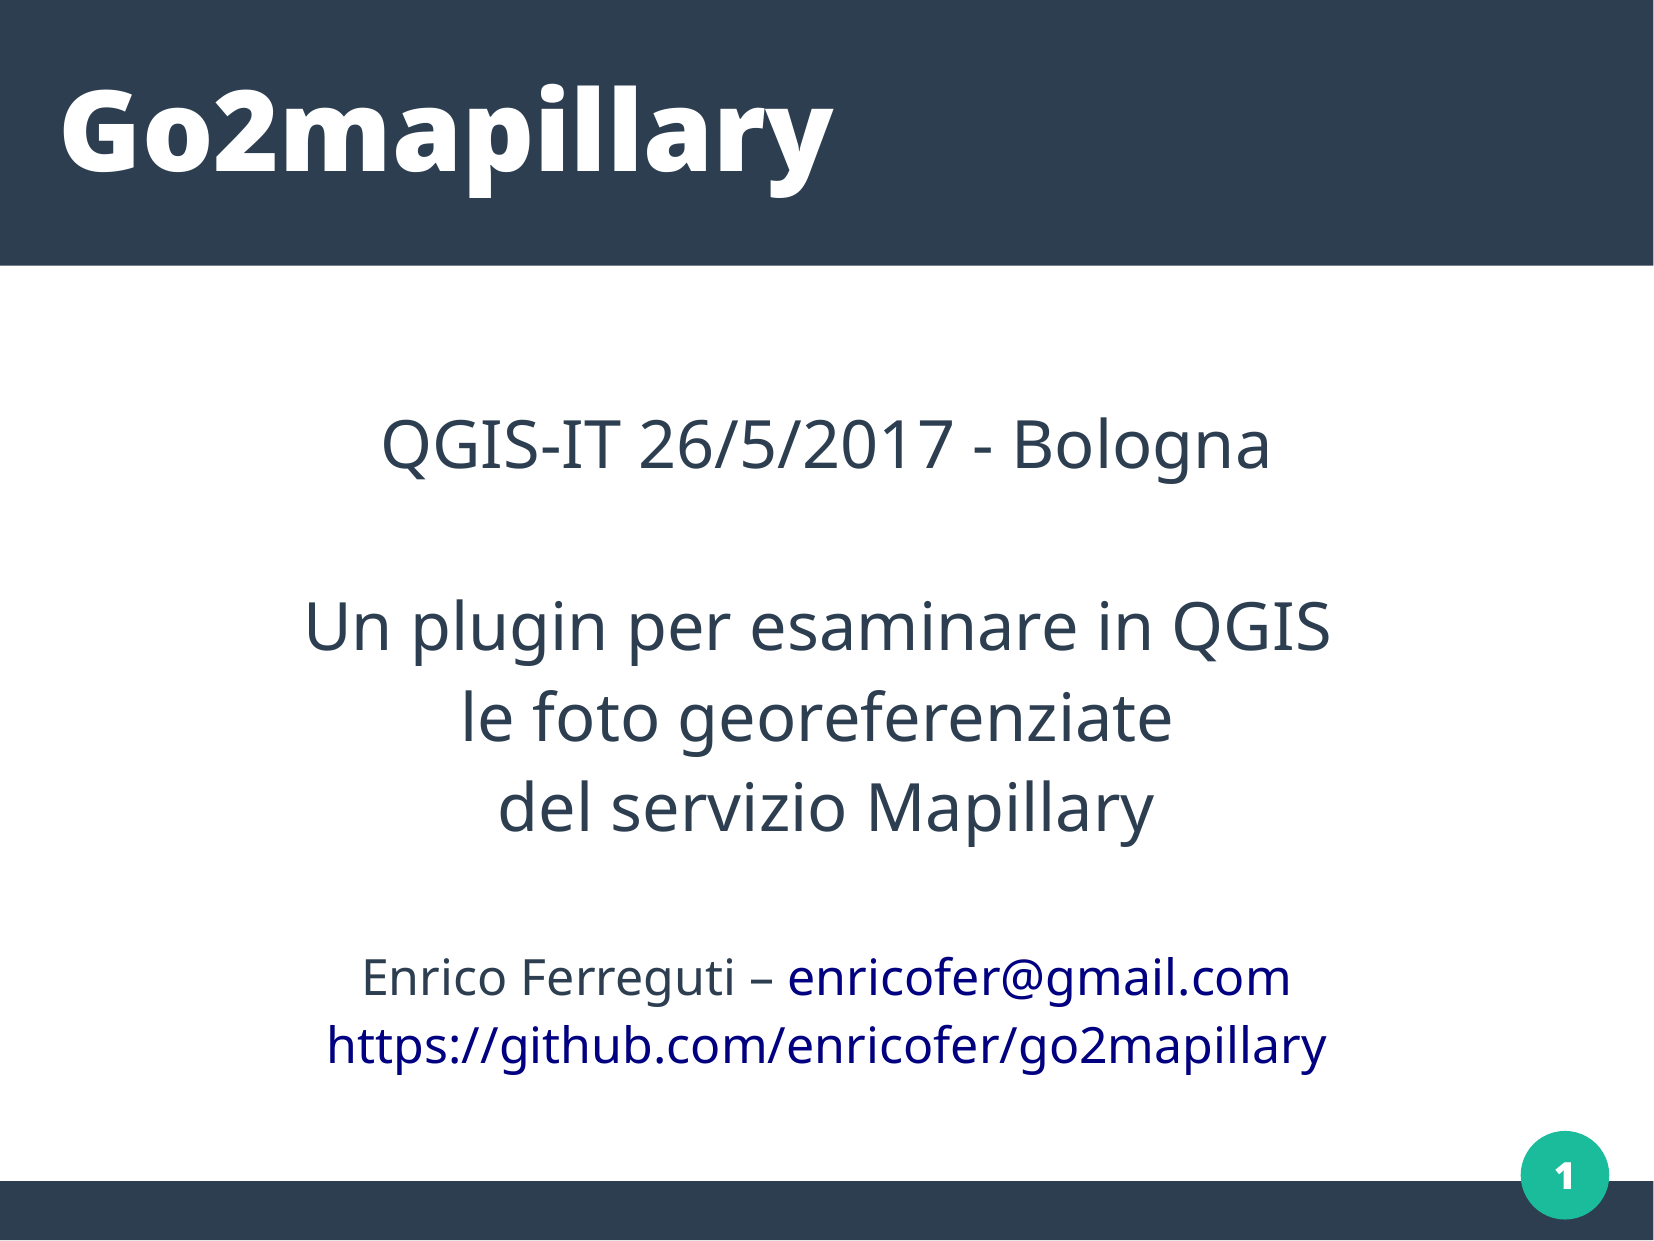

# Go2mapillary
QGIS-IT 26/5/2017 - Bologna
Un plugin per esaminare in QGIS
le foto georeferenziate
del servizio Mapillary
Enrico Ferreguti – enricofer@gmail.com
https://github.com/enricofer/go2mapillary